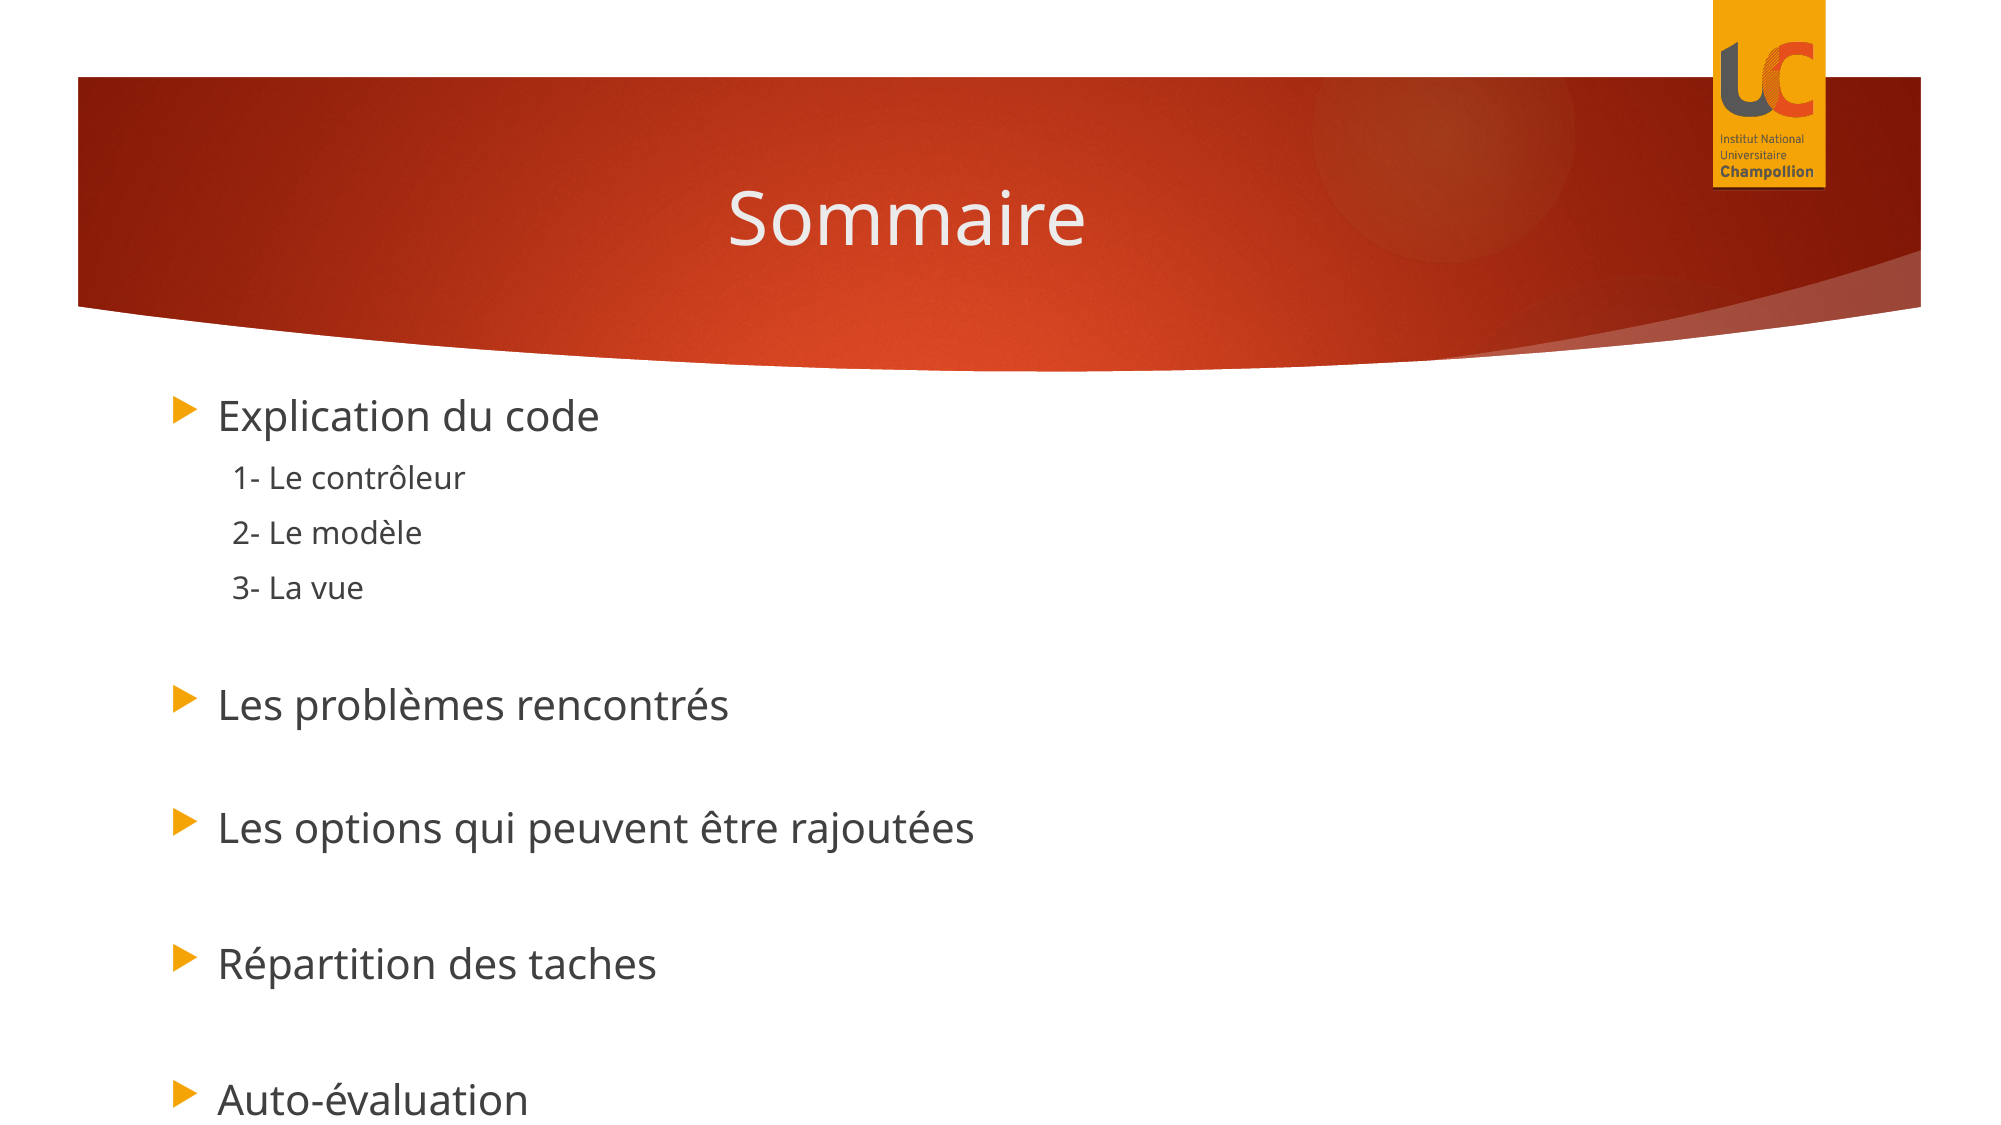

# Sommaire
Explication du code
	1- Le contrôleur
	2- Le modèle
	3- La vue
Les problèmes rencontrés
Les options qui peuvent être rajoutées
Répartition des taches
Auto-évaluation